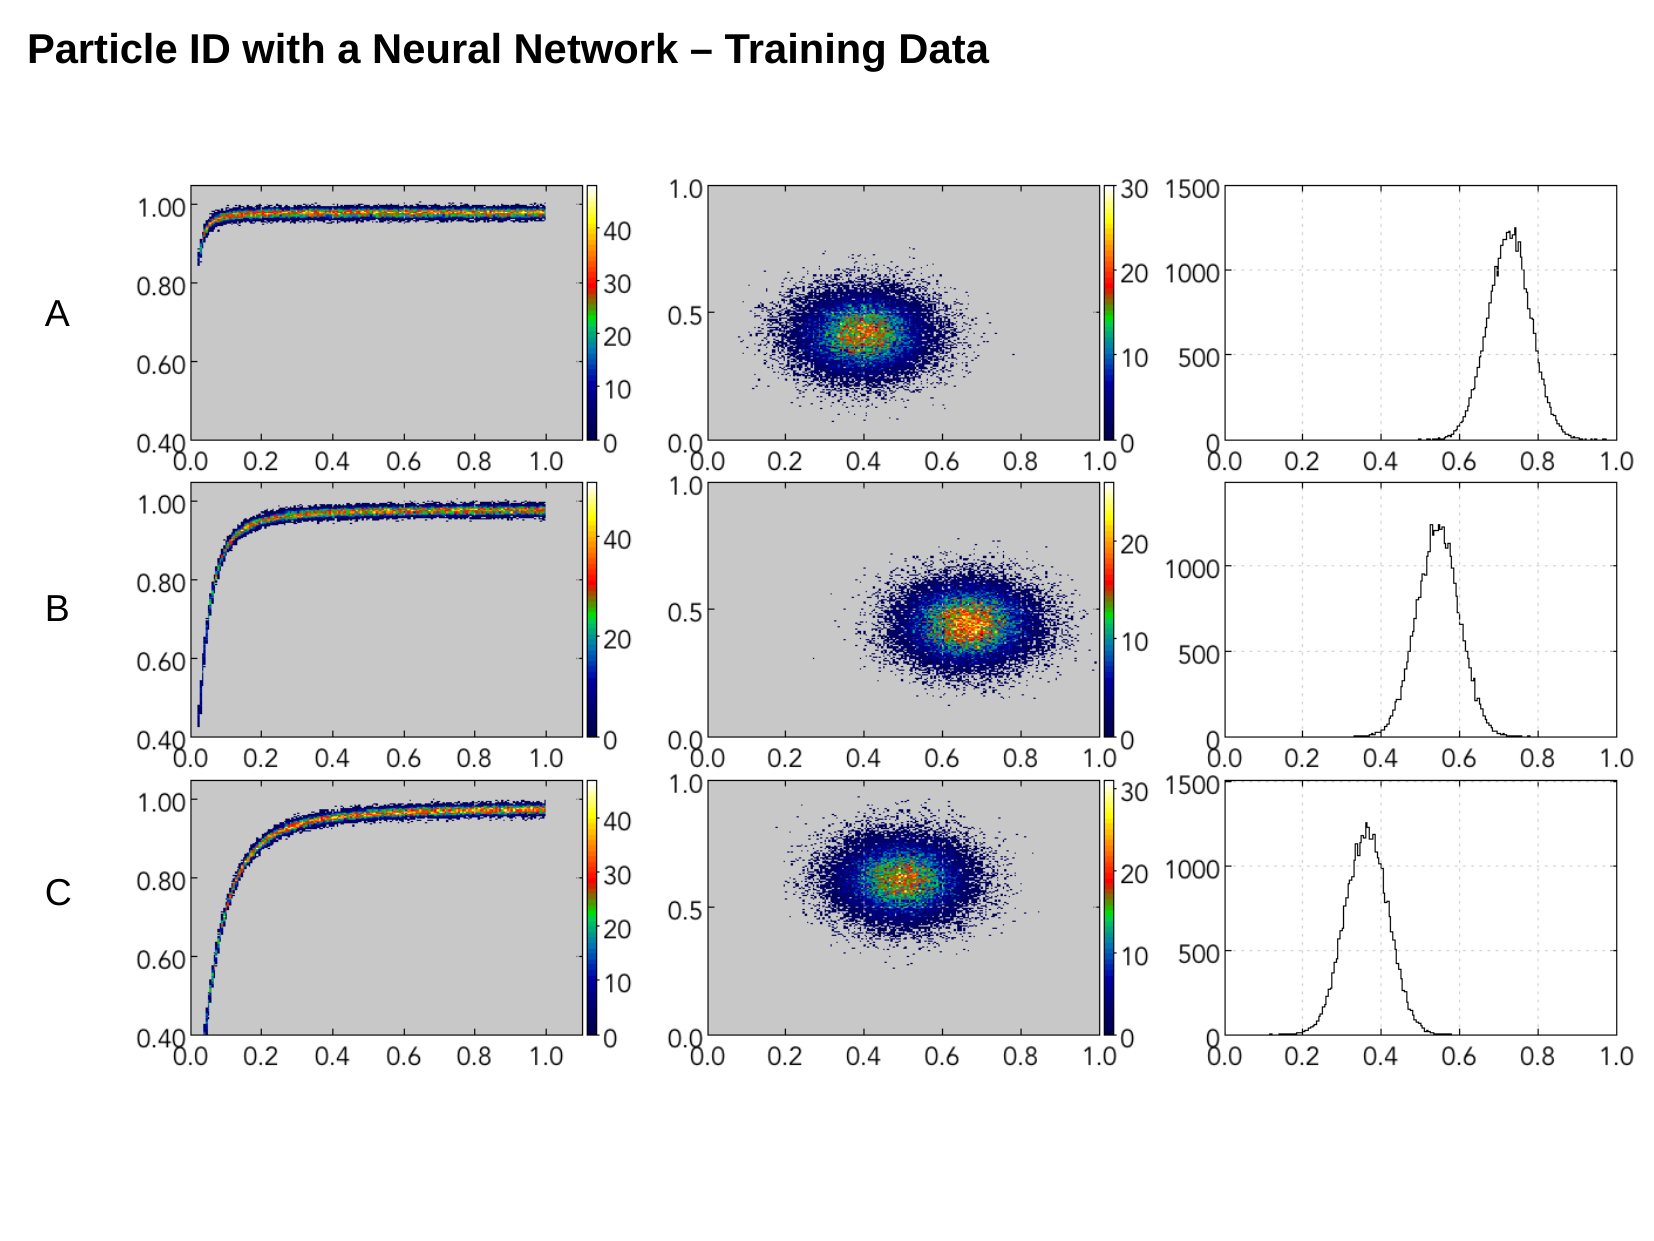

Particle ID with a Neural Network – Training Data
A
B
C